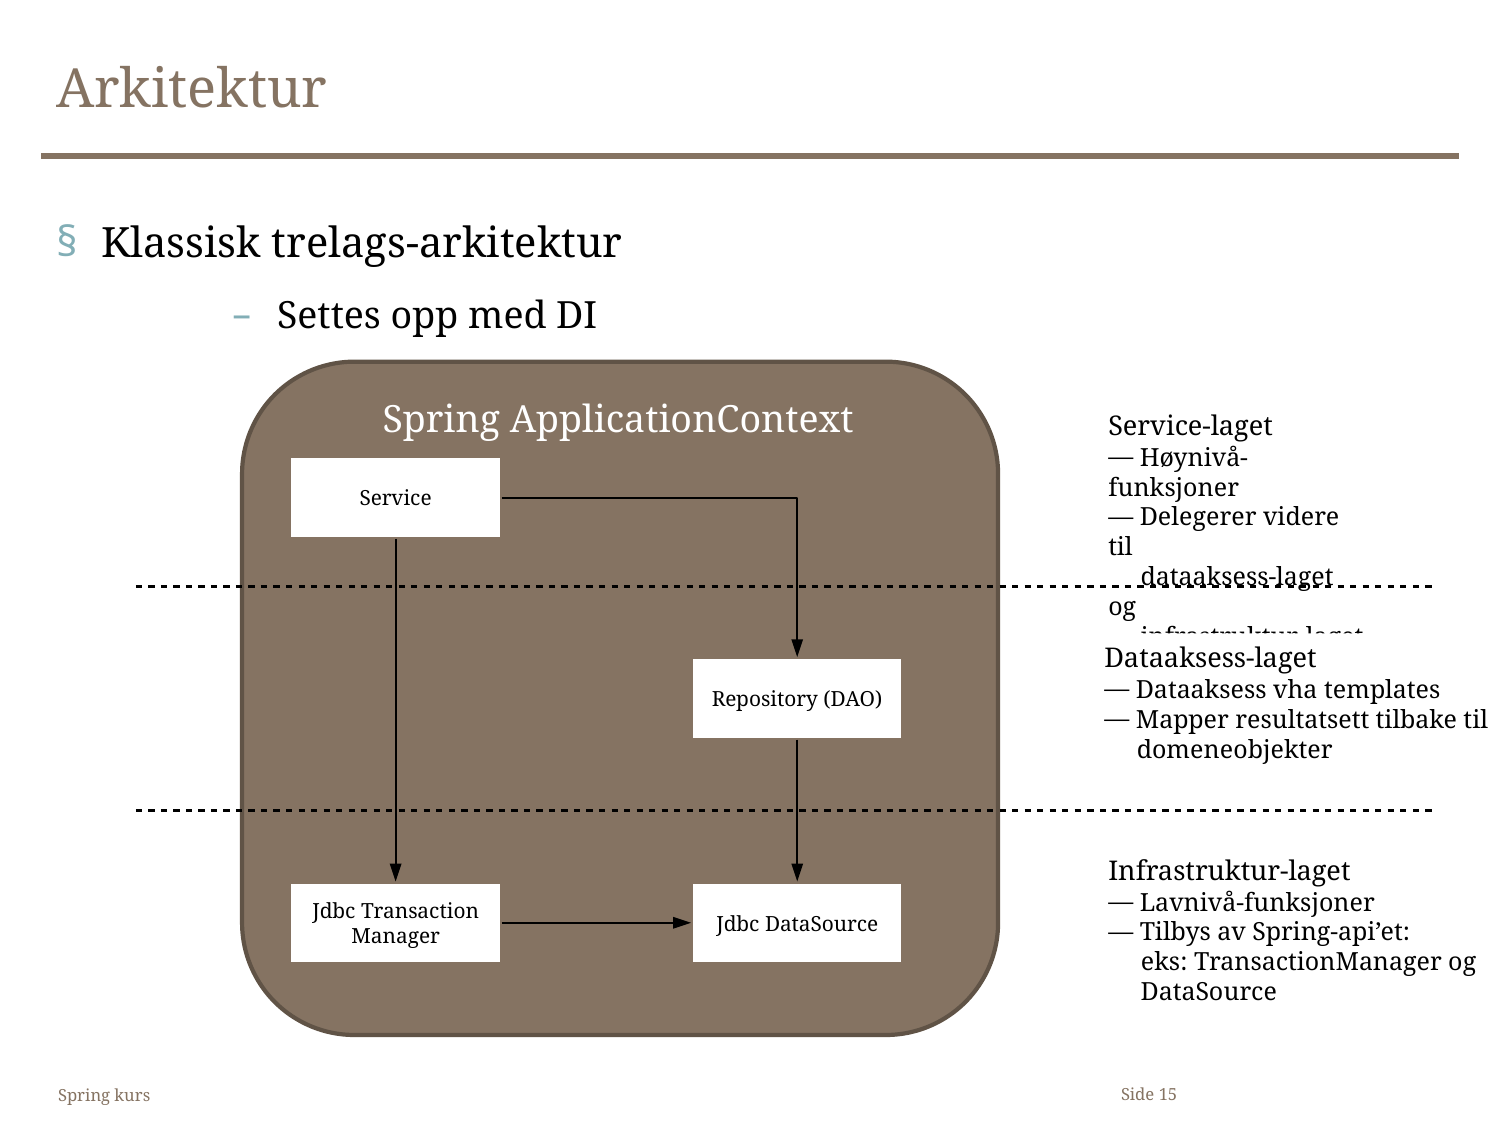

# Arkitektur
Klassisk trelags-arkitektur
Settes opp med DI
Spring ApplicationContext
Service-laget
 Høynivå-funksjoner
 Delegerer videre til
 dataaksess-laget og
 infrastruktur-laget
Service
Dataaksess-laget
 Dataaksess vha templates
 Mapper resultatsett tilbake til
 domeneobjekter
Repository (DAO)
Infrastruktur-laget
 Lavnivå-funksjoner
 Tilbys av Spring-api’et:
 eks: TransactionManager og
 DataSource
Jdbc Transaction Manager
Jdbc DataSource
Spring kurs
Side